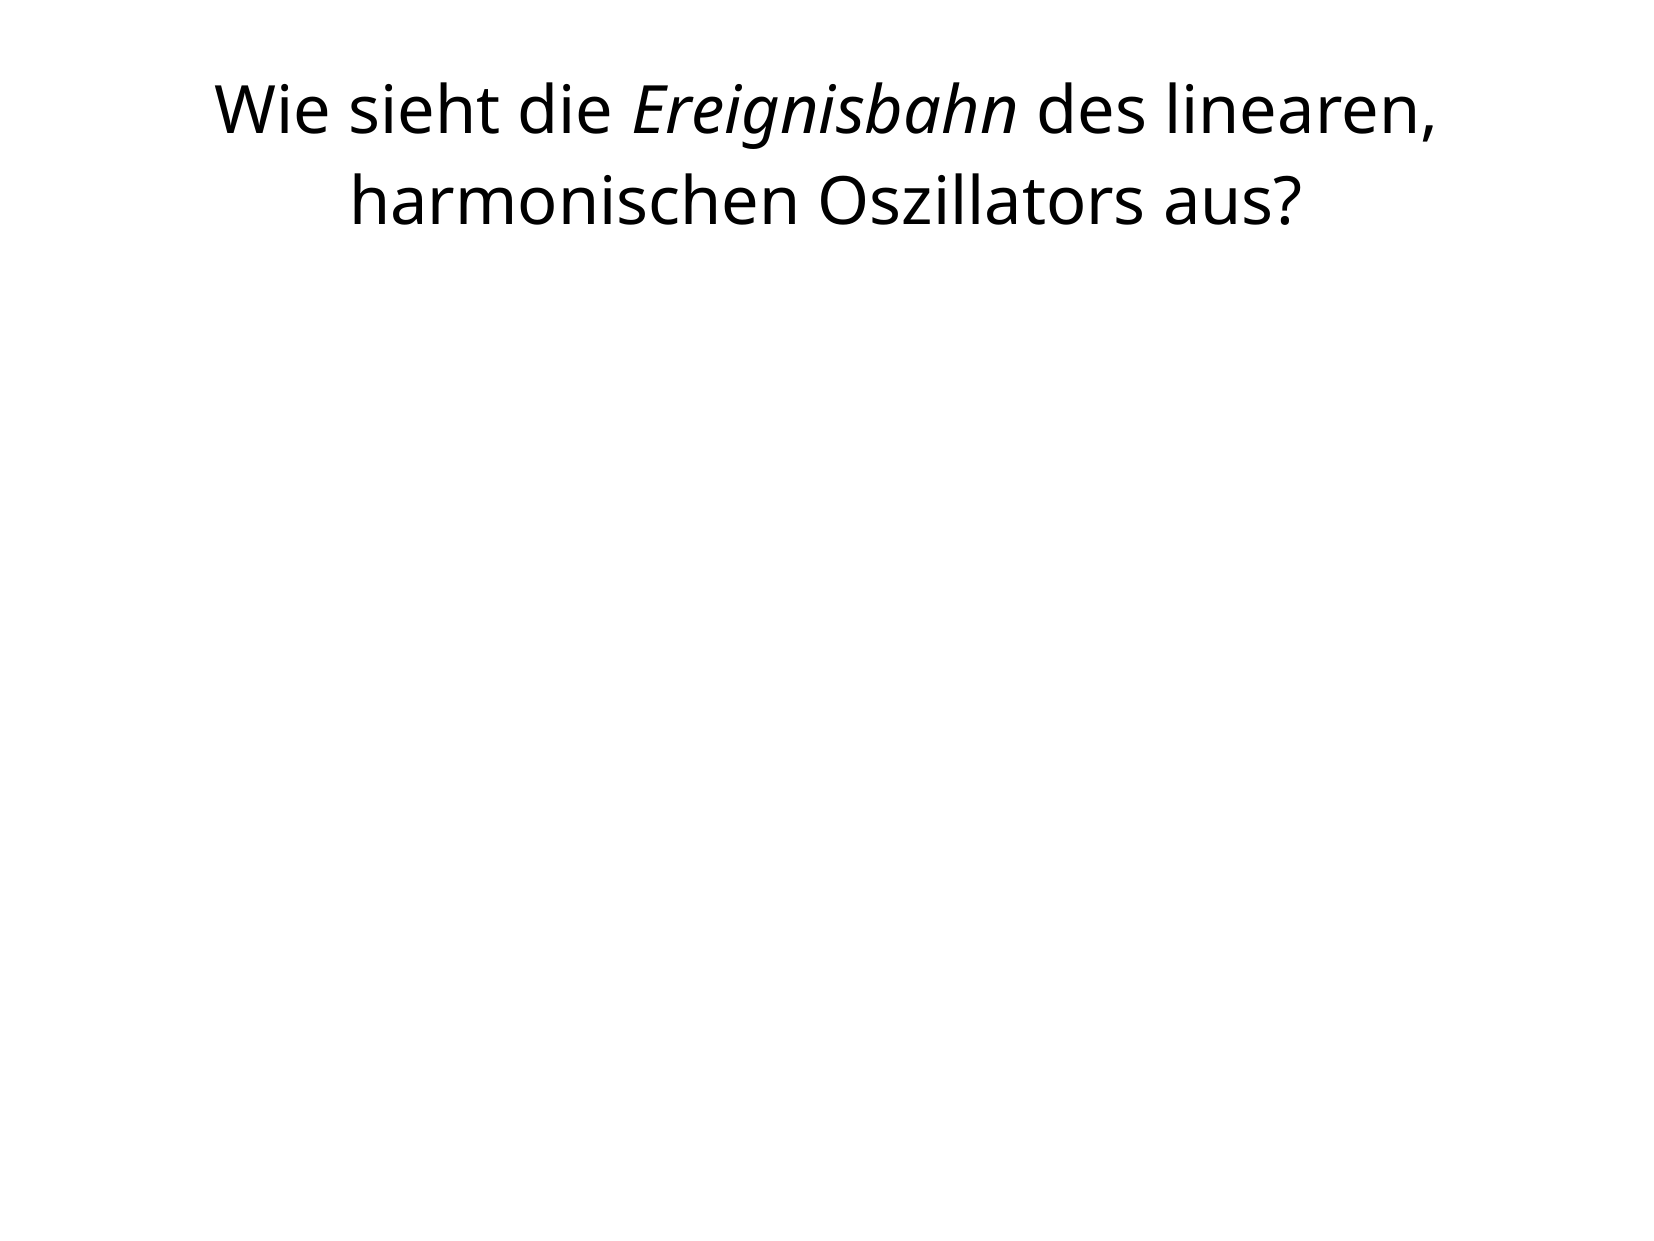

# Wie sieht die Ereignisbahn des linearen, harmonischen Oszillators aus?